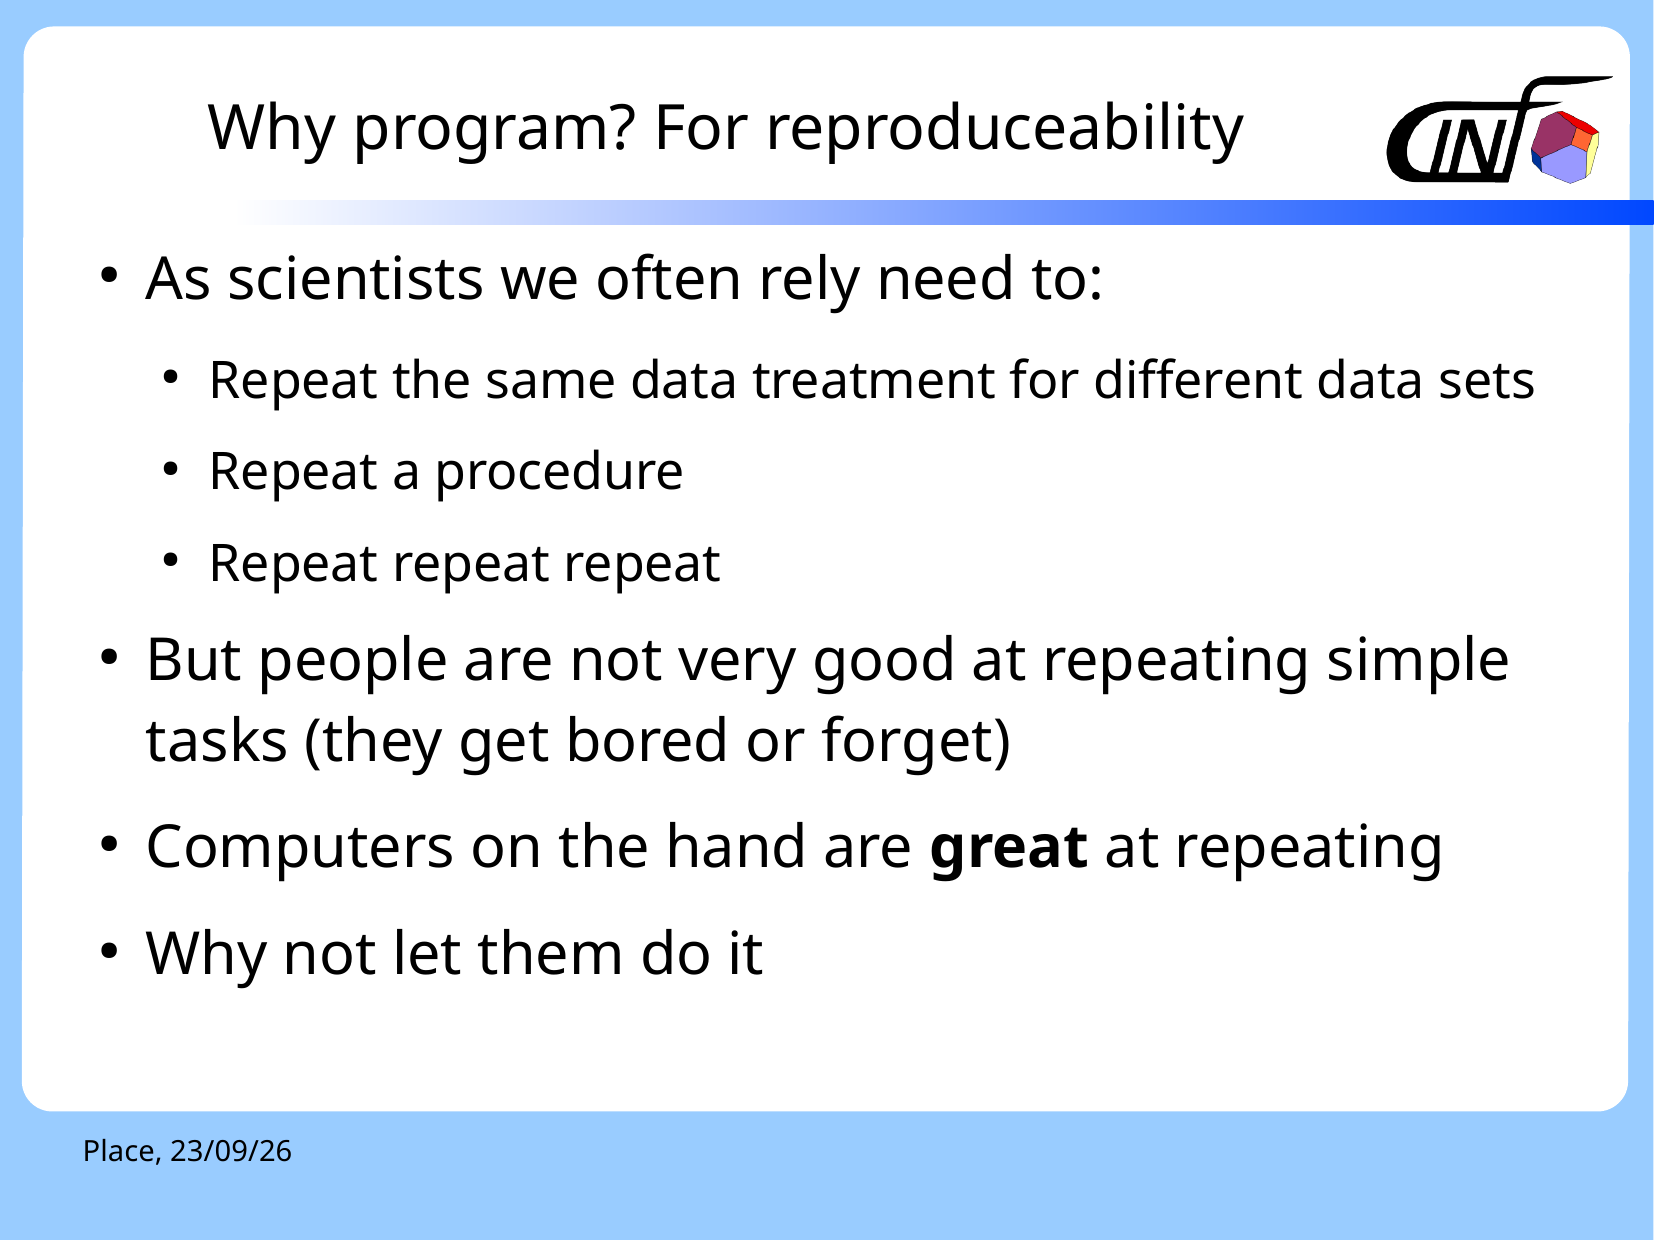

# Why program? For reproduceability
As scientists we often rely need to:
Repeat the same data treatment for different data sets
Repeat a procedure
Repeat repeat repeat
But people are not very good at repeating simple tasks (they get bored or forget)
Computers on the hand are great at repeating
Why not let them do it